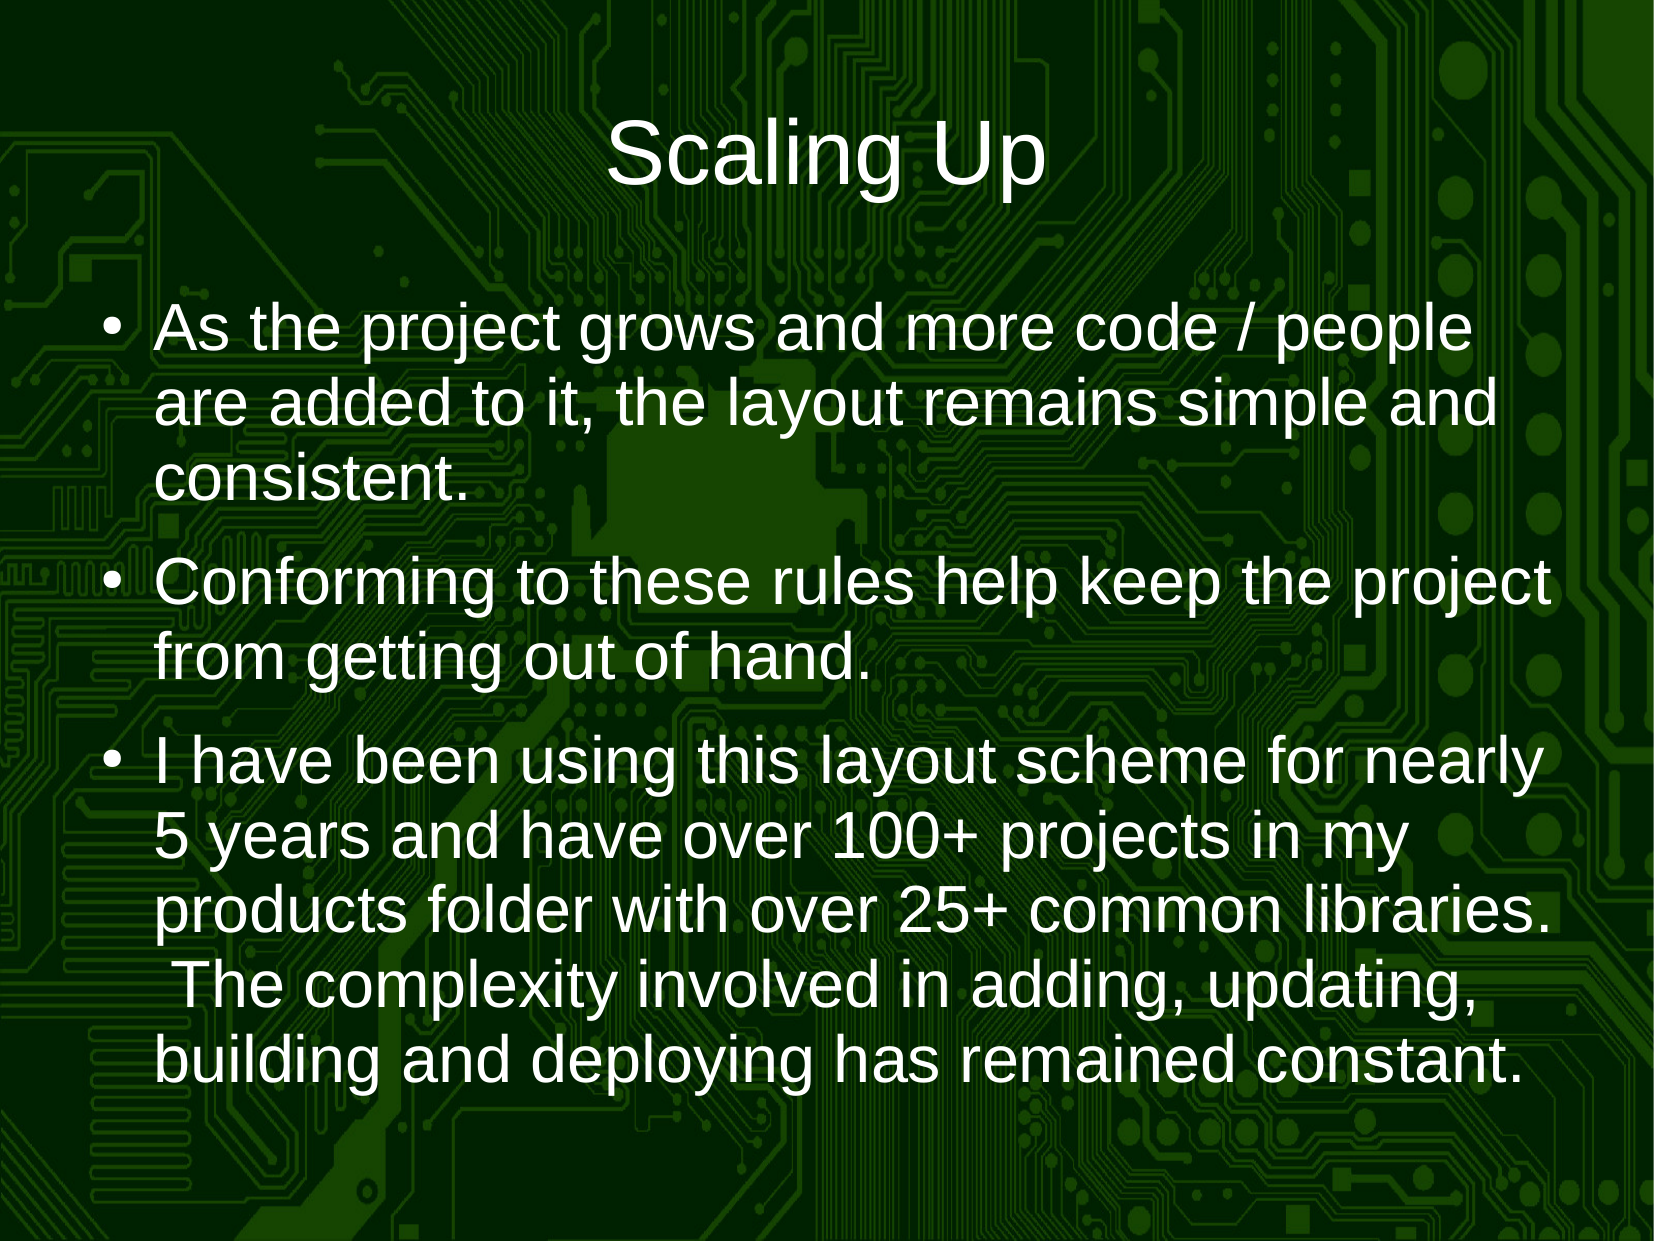

# Scaling Up
As the project grows and more code / people are added to it, the layout remains simple and consistent.
Conforming to these rules help keep the project from getting out of hand.
I have been using this layout scheme for nearly 5 years and have over 100+ projects in my products folder with over 25+ common libraries. The complexity involved in adding, updating, building and deploying has remained constant.